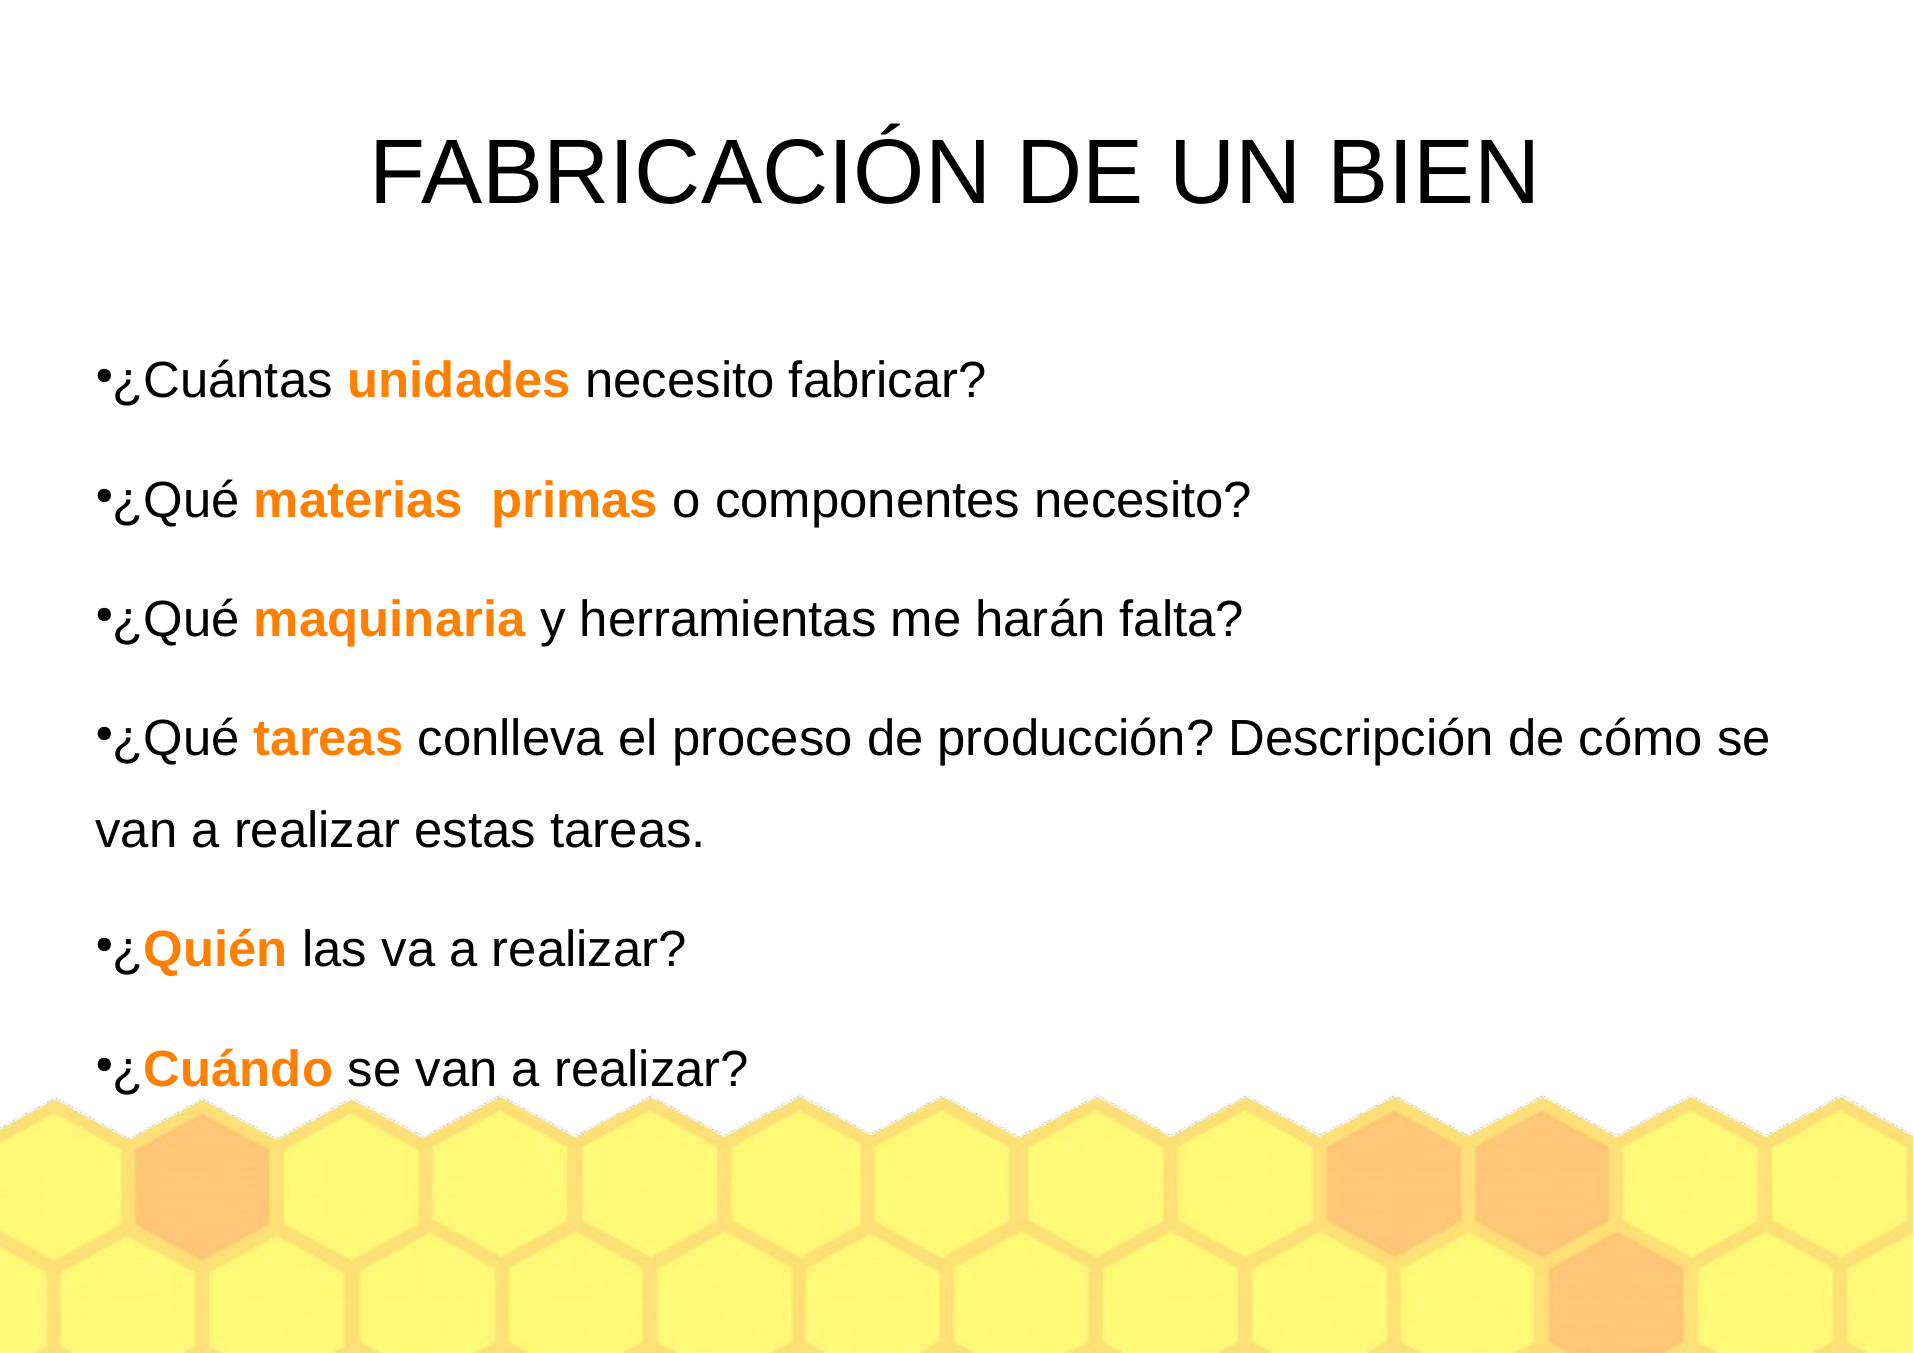

# FABRICACIÓN DE UN BIEN
¿Cuántas unidades necesito fabricar?
¿Qué materias primas o componentes necesito?
¿Qué maquinaria y herramientas me harán falta?
¿Qué tareas conlleva el proceso de producción? Descripción de cómo se van a realizar estas tareas.
¿Quién las va a realizar?
¿Cuándo se van a realizar?